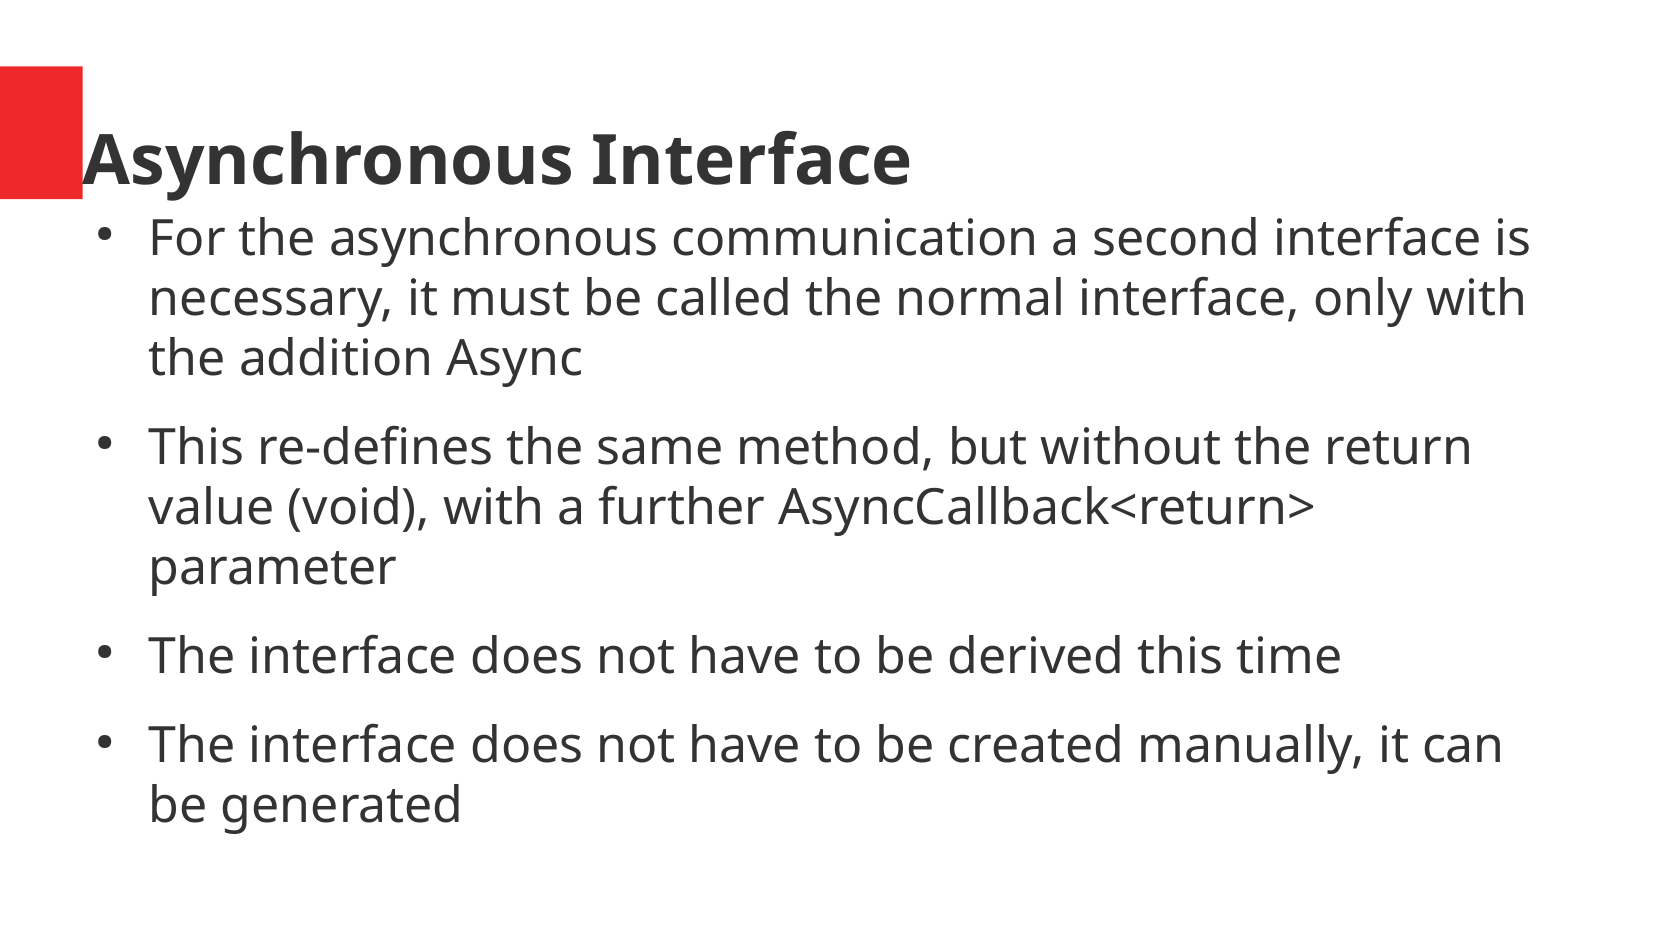

# Asynchronous Interface
For the asynchronous communication a second interface is necessary, it must be called the normal interface, only with the addition Async
This re-defines the same method, but without the return value (void), with a further AsyncCallback<return> parameter
The interface does not have to be derived this time
The interface does not have to be created manually, it can be generated